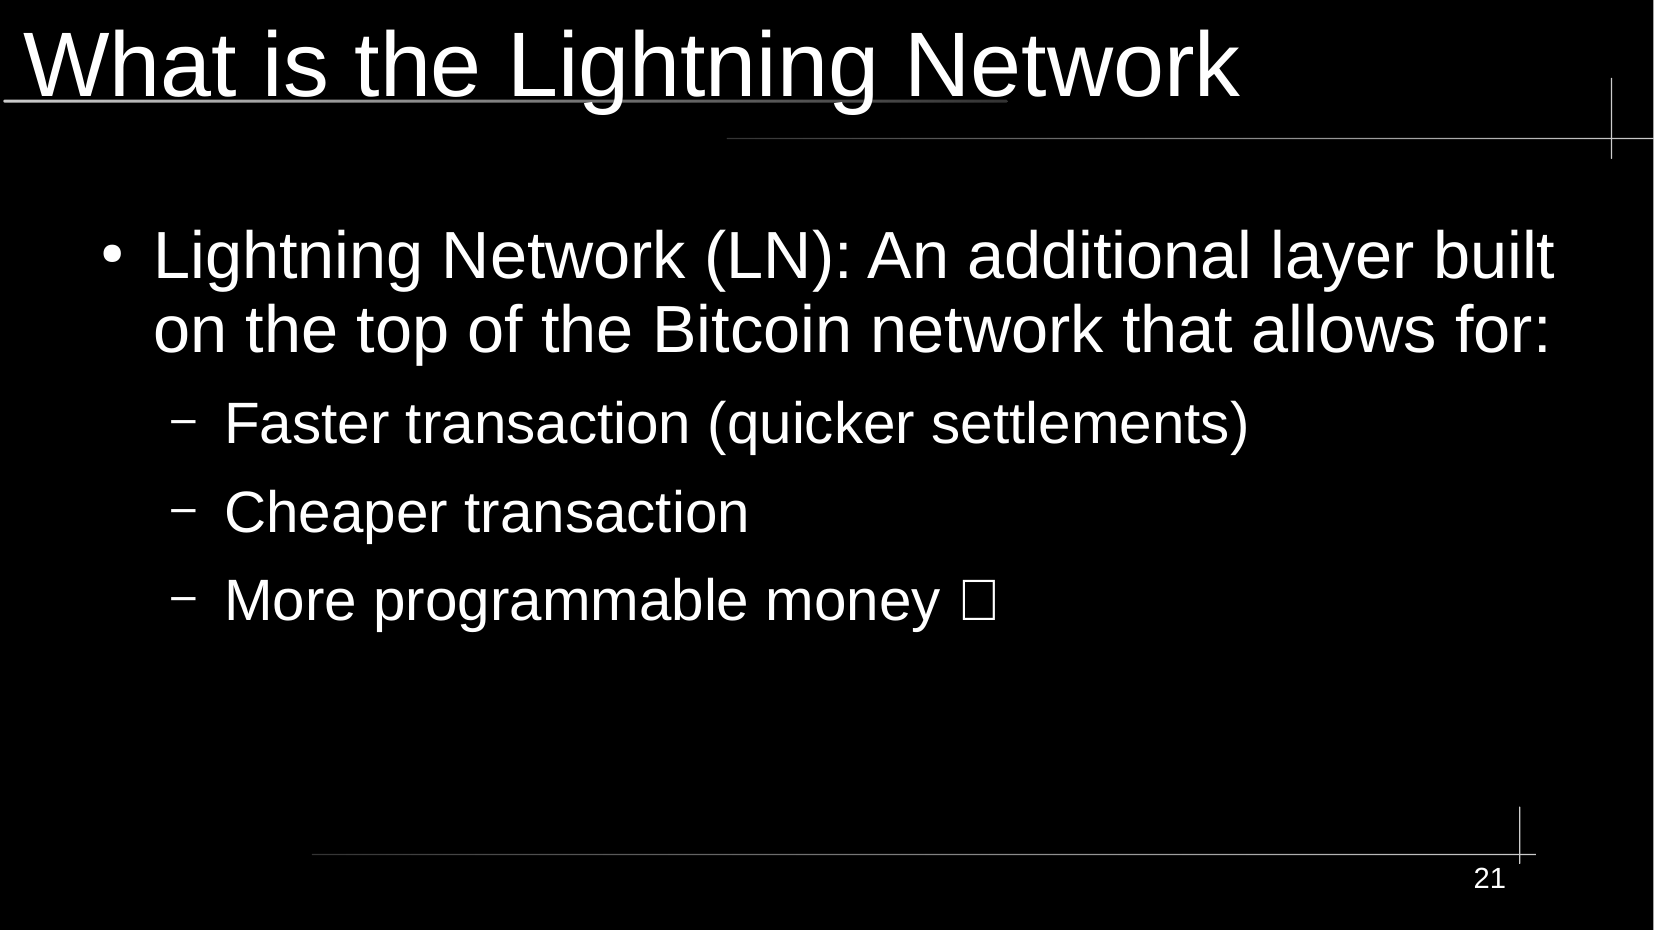

# What is the Lightning Network
Lightning Network (LN): An additional layer built on the top of the Bitcoin network that allows for:
Faster transaction (quicker settlements)
Cheaper transaction
More programmable money 🤓
21